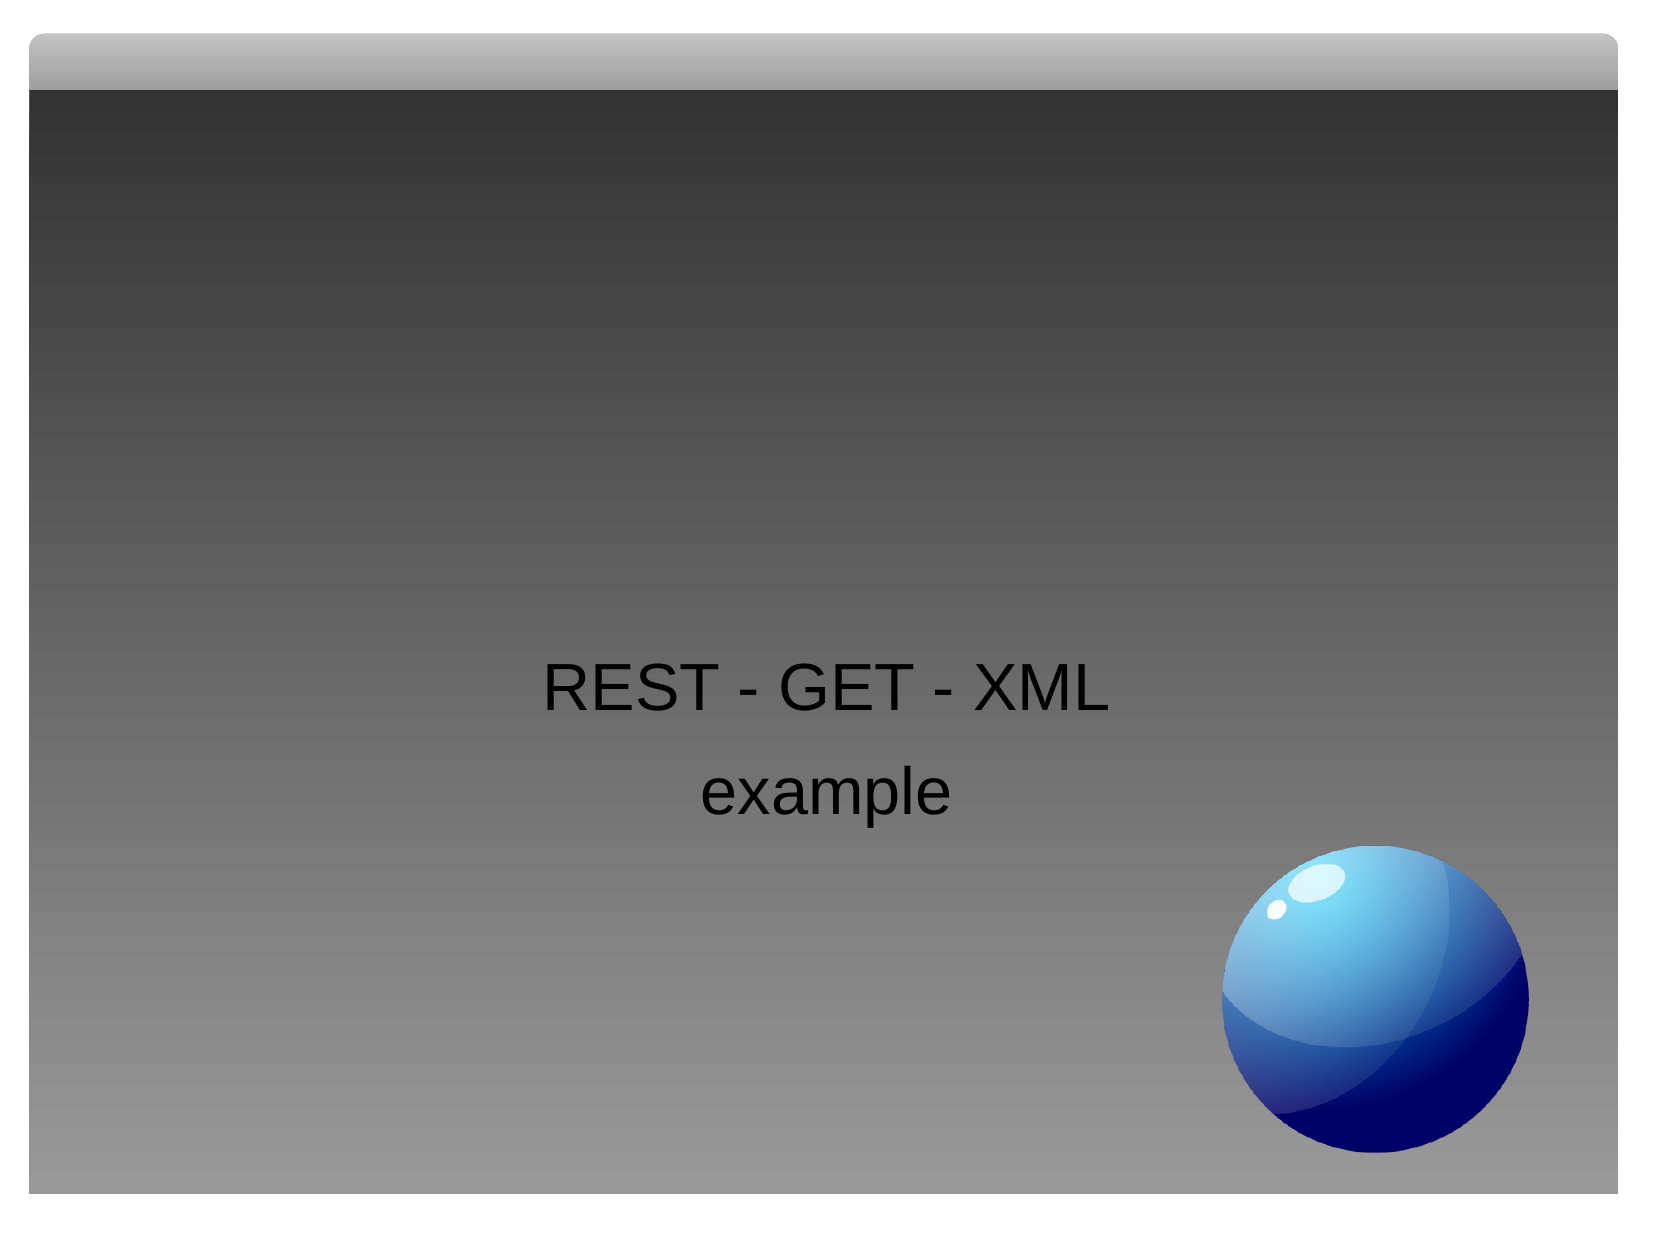

#
REST - GET - XML
example